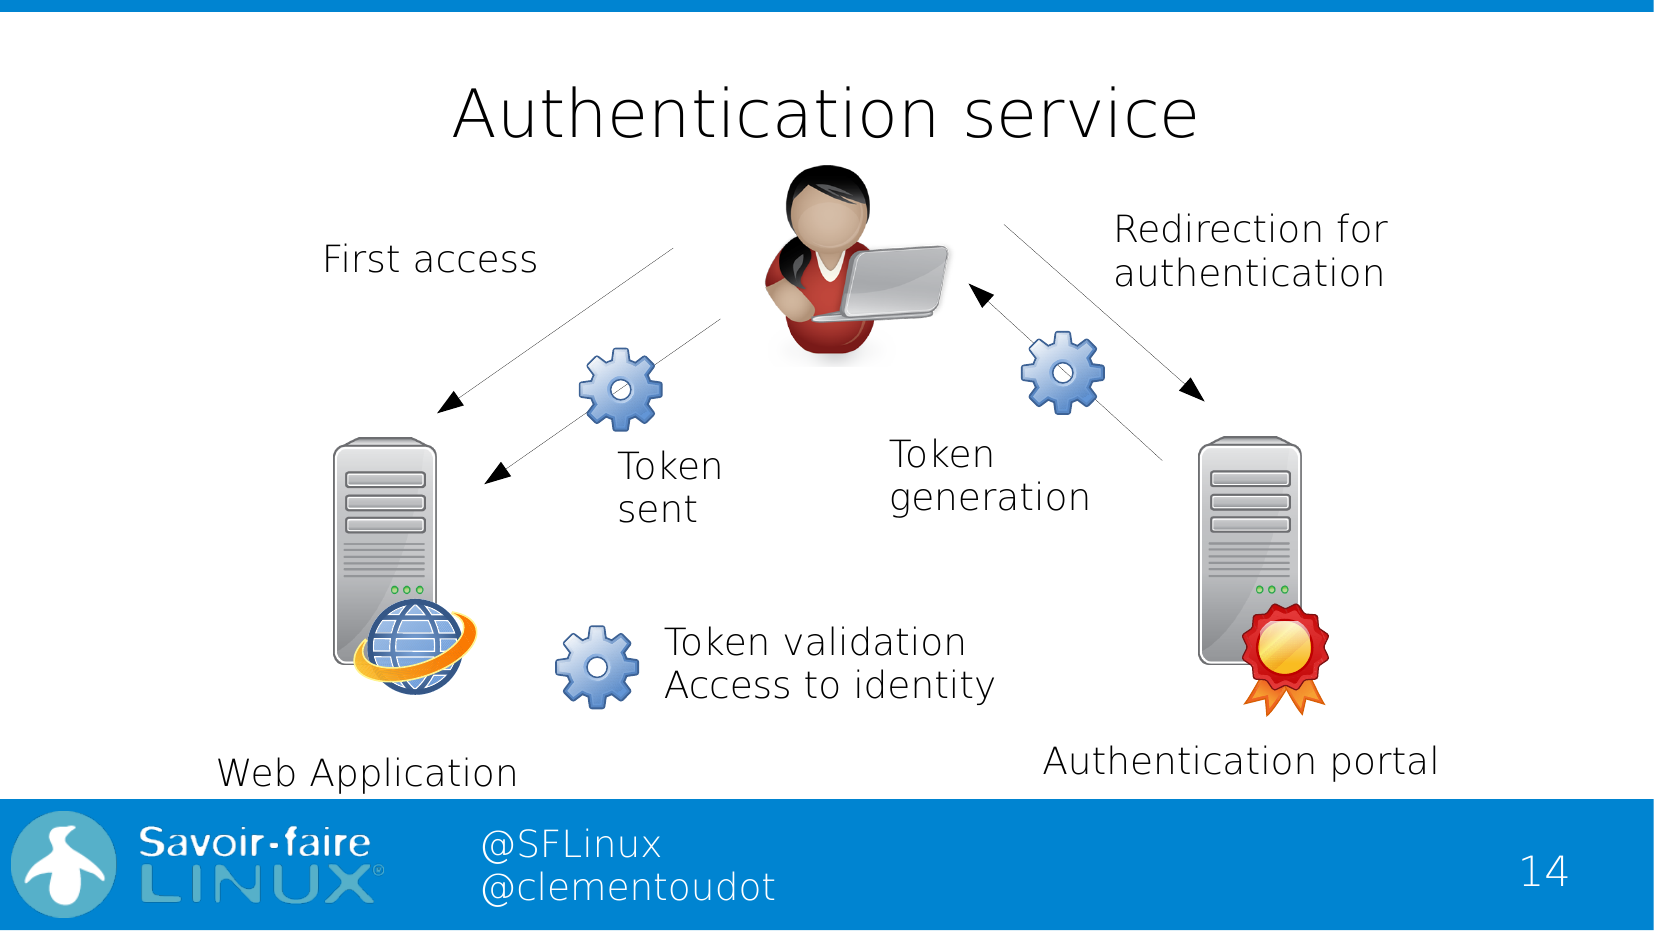

# Authentication service
Redirection for authentication
First access
Token generation
Token sent
Token validation
Access to identity
Authentication portal
Web Application
14